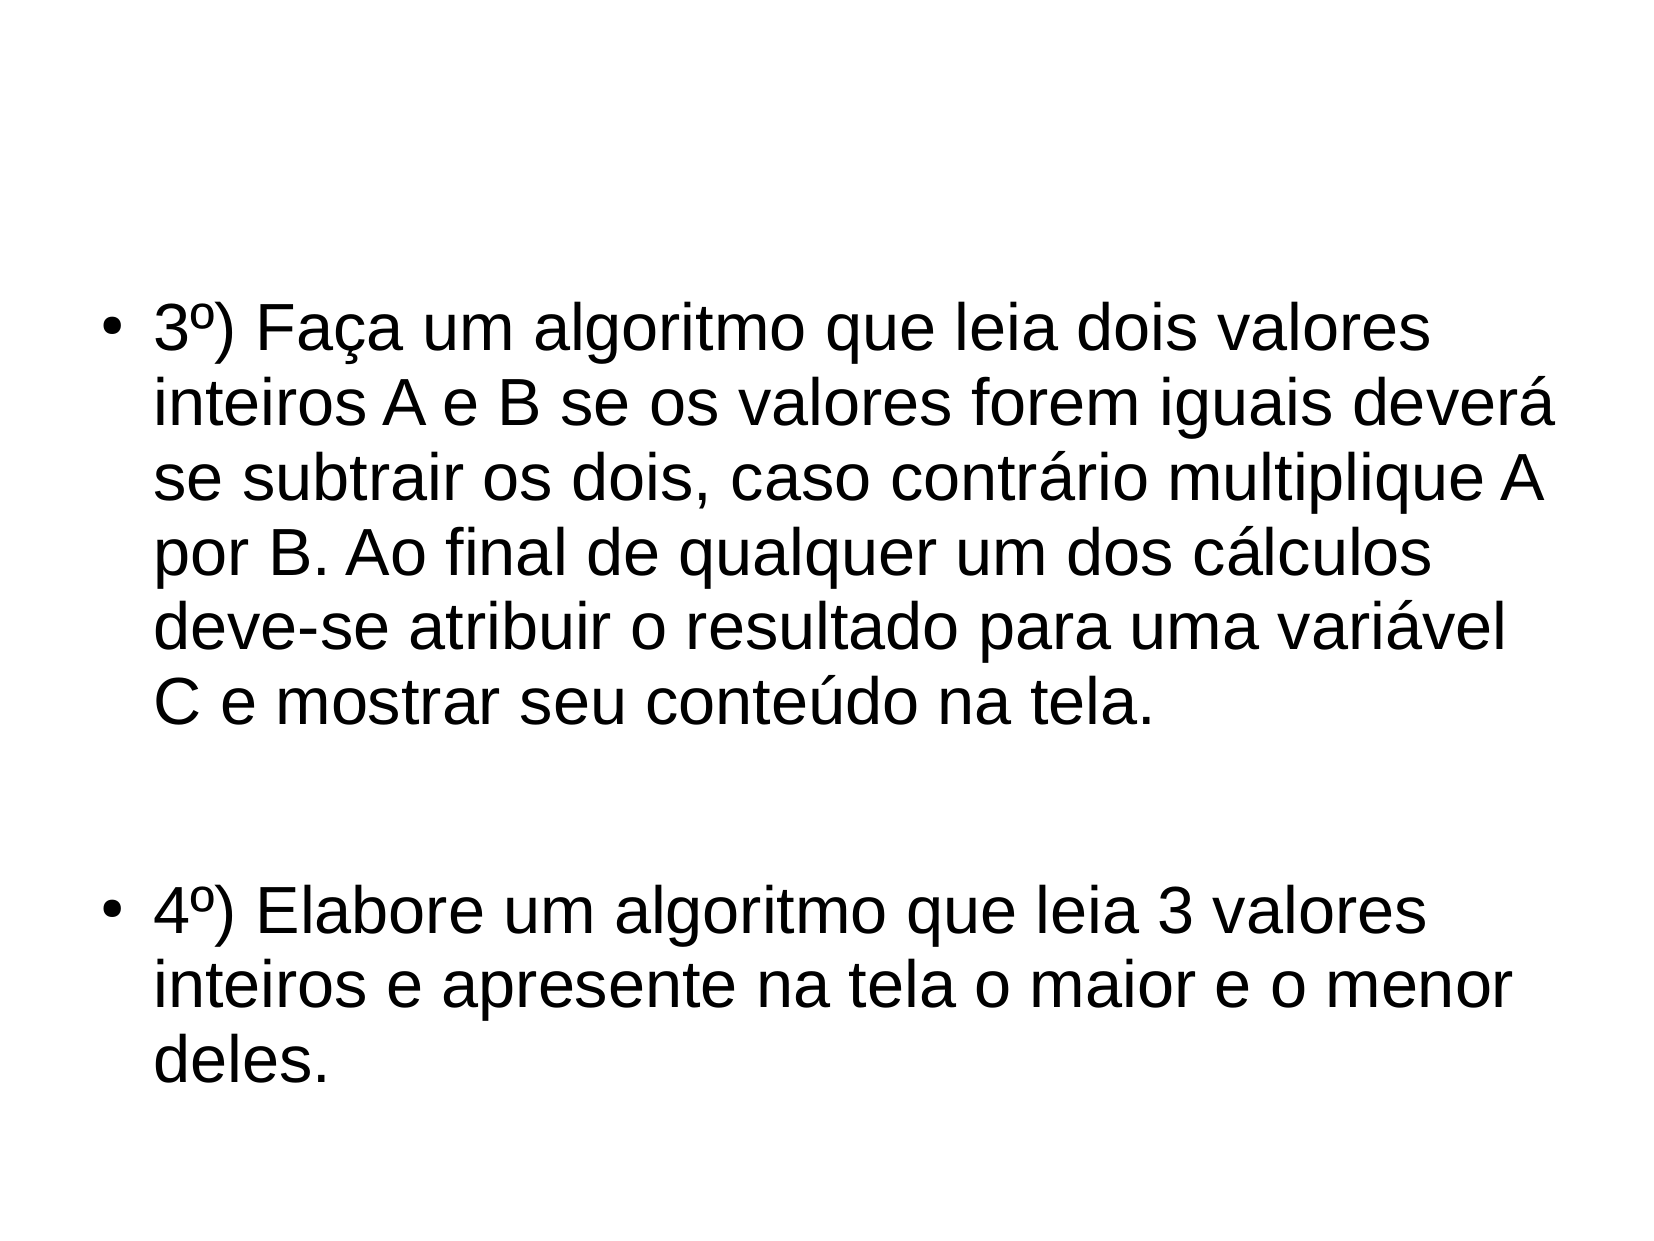

#
3º) Faça um algoritmo que leia dois valores inteiros A e B se os valores forem iguais deverá se subtrair os dois, caso contrário multiplique A por B. Ao final de qualquer um dos cálculos deve-se atribuir o resultado para uma variável C e mostrar seu conteúdo na tela.
4º) Elabore um algoritmo que leia 3 valores inteiros e apresente na tela o maior e o menor deles.